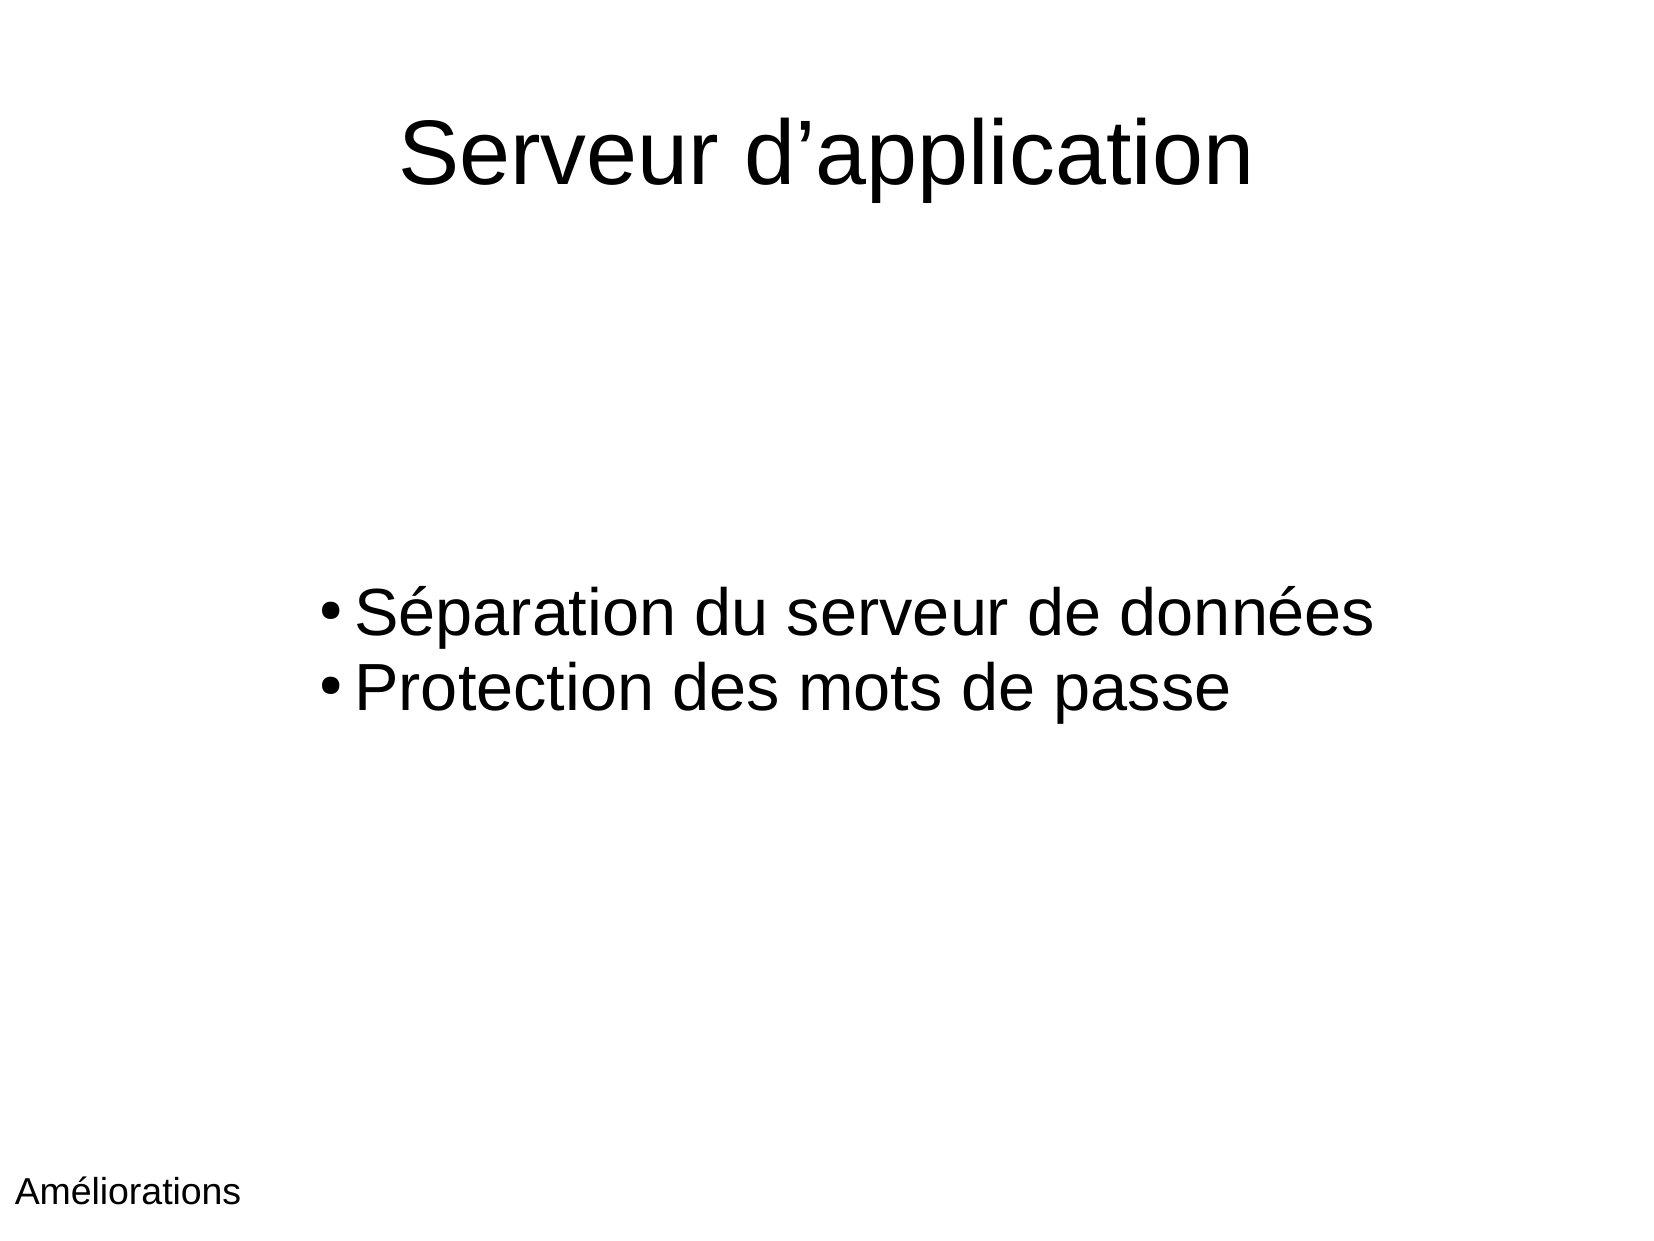

# Serveur d’application
Séparation du serveur de données
Protection des mots de passe
Améliorations